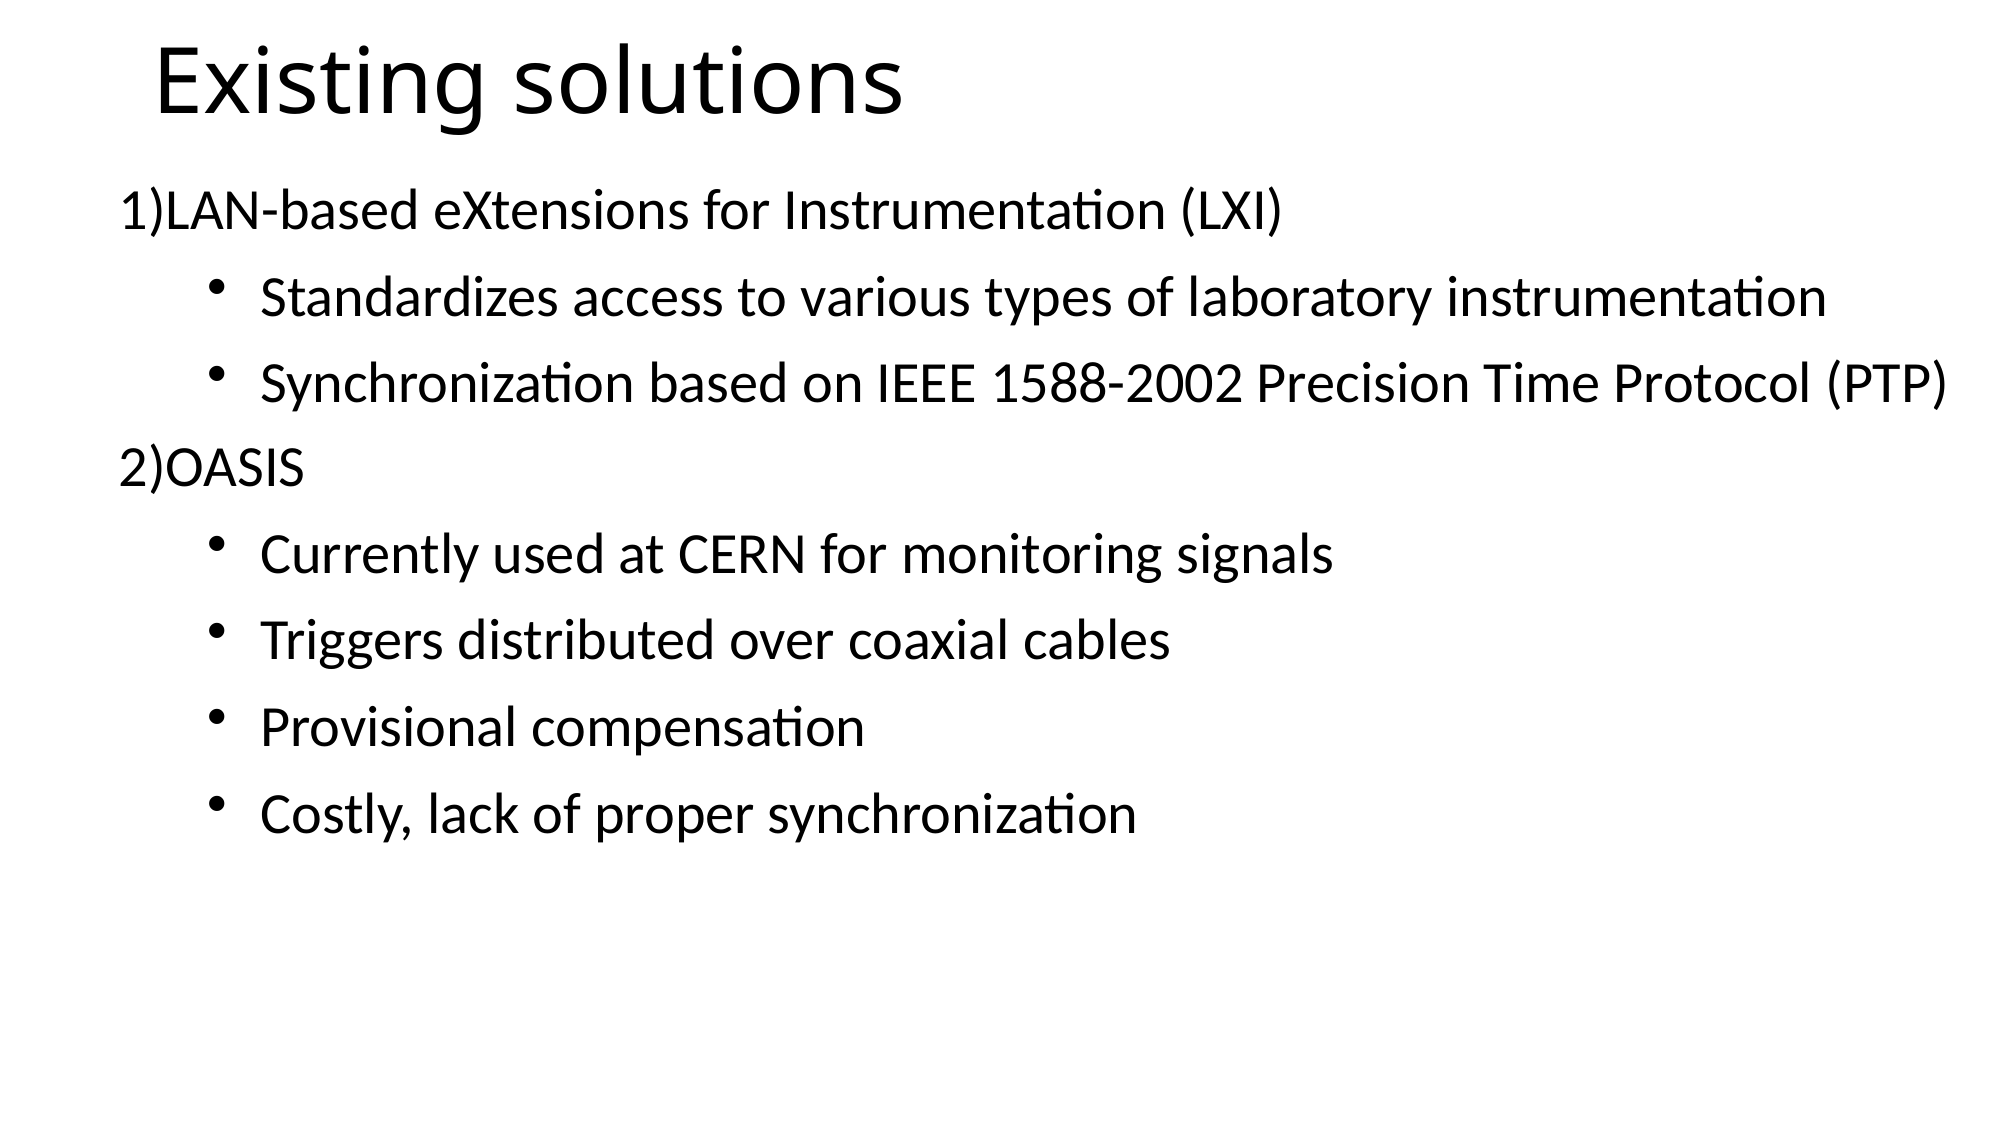

# Existing solutions
LAN-based eXtensions for Instrumentation (LXI)
Standardizes access to various types of laboratory instrumentation
Synchronization based on IEEE 1588-2002 Precision Time Protocol (PTP)
OASIS
Currently used at CERN for monitoring signals
Triggers distributed over coaxial cables
Provisional compensation
Costly, lack of proper synchronization